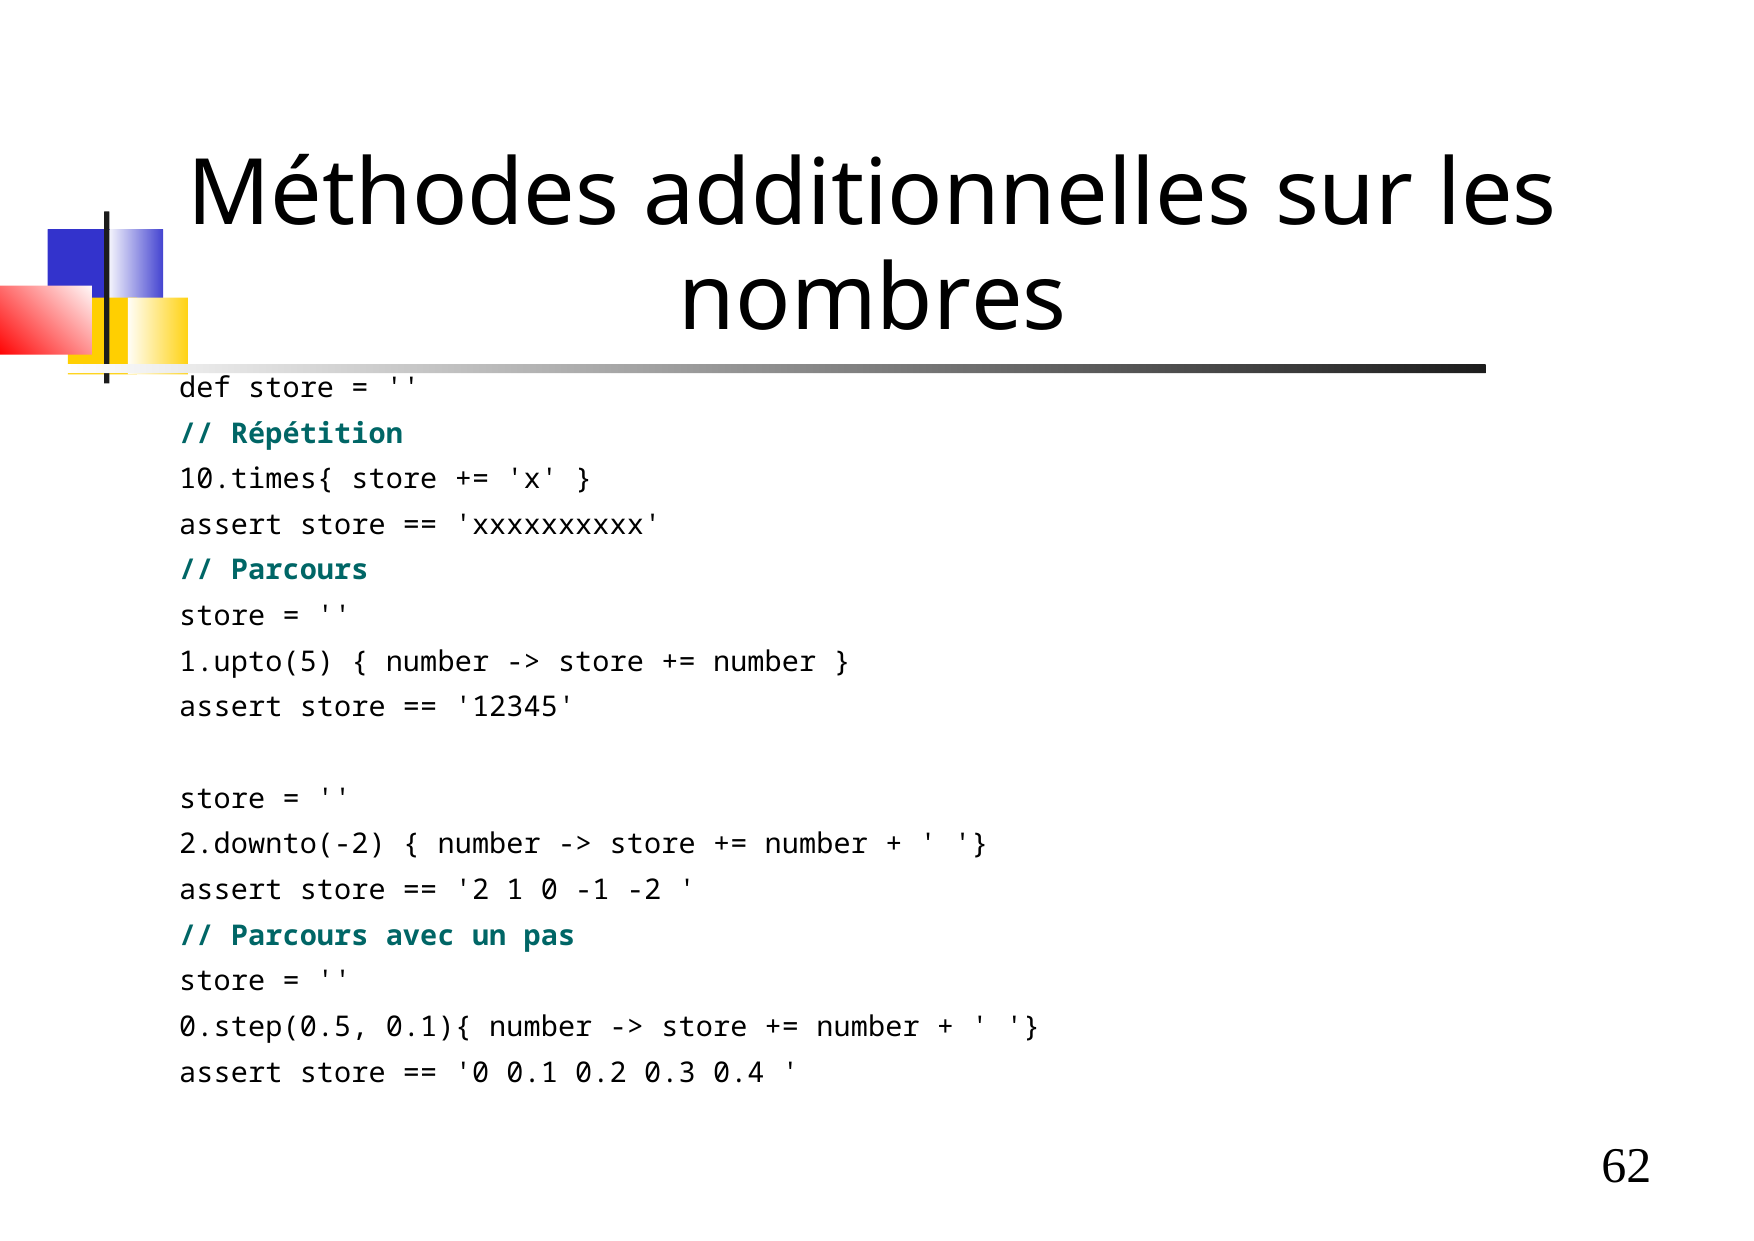

# Méthodes additionnelles sur les nombres
def store = ''
// Répétition
10.times{ store += 'x' }
assert store == 'xxxxxxxxxx'
// Parcours
store = ''
1.upto(5) { number -> store += number }
assert store == '12345'
store = ''
2.downto(-2) { number -> store += number + ' '}
assert store == '2 1 0 -1 -2 '
// Parcours avec un pas
store = ''
0.step(0.5, 0.1){ number -> store += number + ' '}
assert store == '0 0.1 0.2 0.3 0.4 '